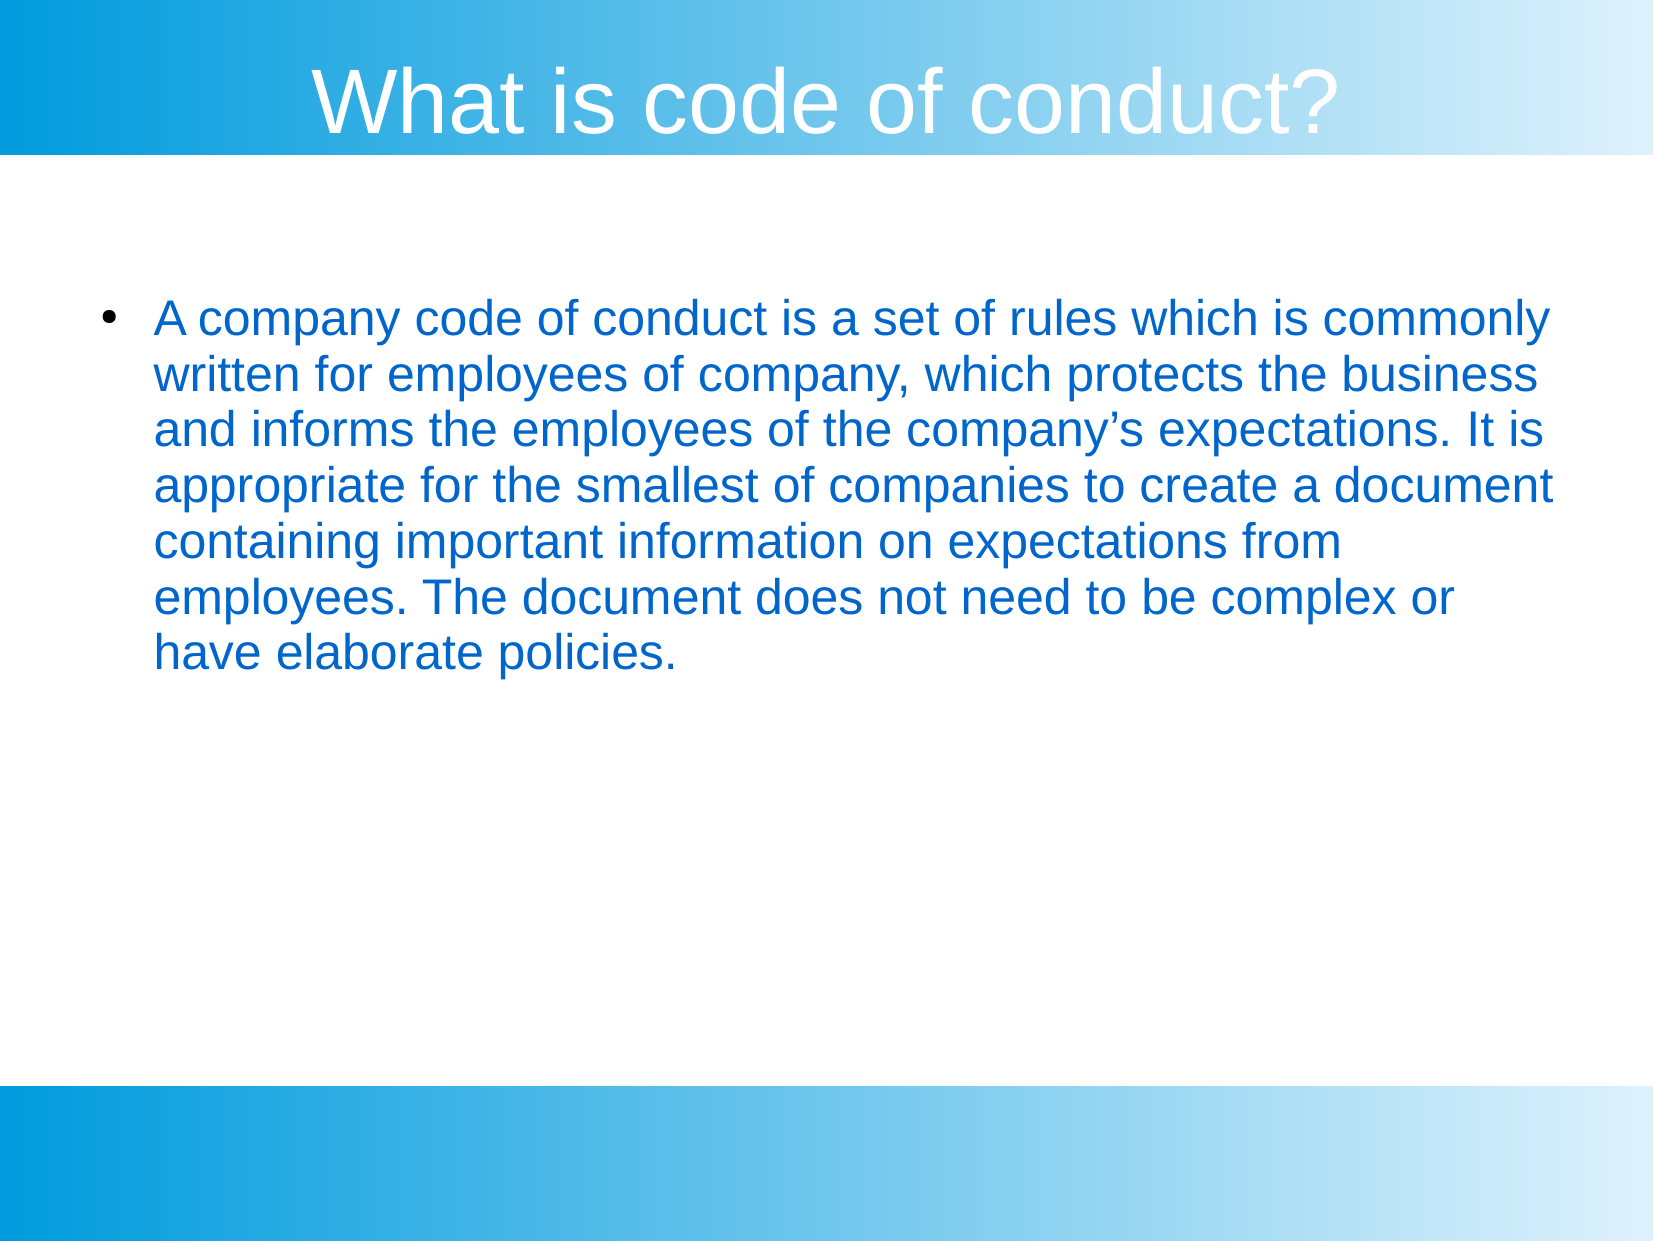

# What is code of conduct?
A company code of conduct is a set of rules which is commonly written for employees of company, which protects the business and informs the employees of the company’s expectations. It is appropriate for the smallest of companies to create a document containing important information on expectations from employees. The document does not need to be complex or have elaborate policies.